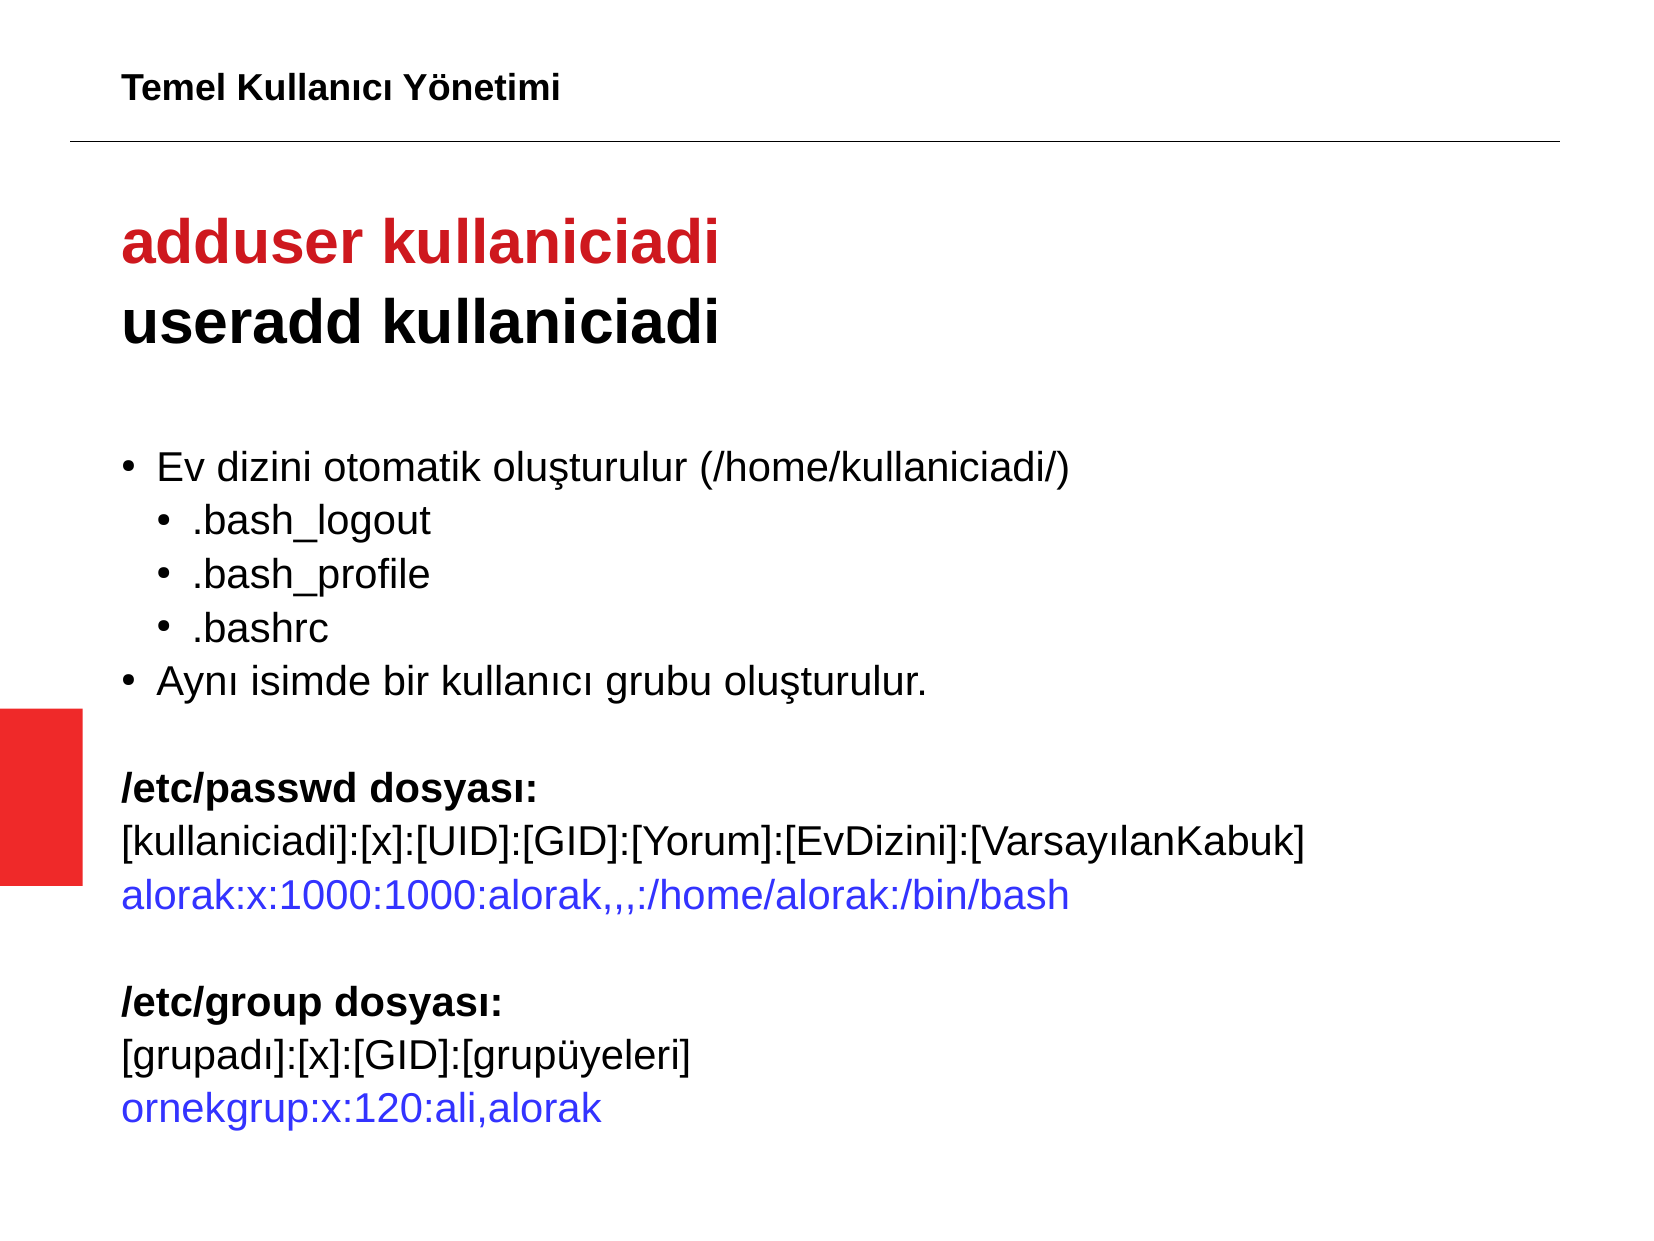

Temel Kullanıcı Yönetimi
adduser kullaniciadi
useradd kullaniciadi
Ev dizini otomatik oluşturulur (/home/kullaniciadi/)
.bash_logout
.bash_profile
.bashrc
Aynı isimde bir kullanıcı grubu oluşturulur.
/etc/passwd dosyası:
[kullaniciadi]:[x]:[UID]:[GID]:[Yorum]:[EvDizini]:[VarsayılanKabuk]
alorak:x:1000:1000:alorak,,,:/home/alorak:/bin/bash
/etc/group dosyası:
[grupadı]:[x]:[GID]:[grupüyeleri]
ornekgrup:x:120:ali,alorak